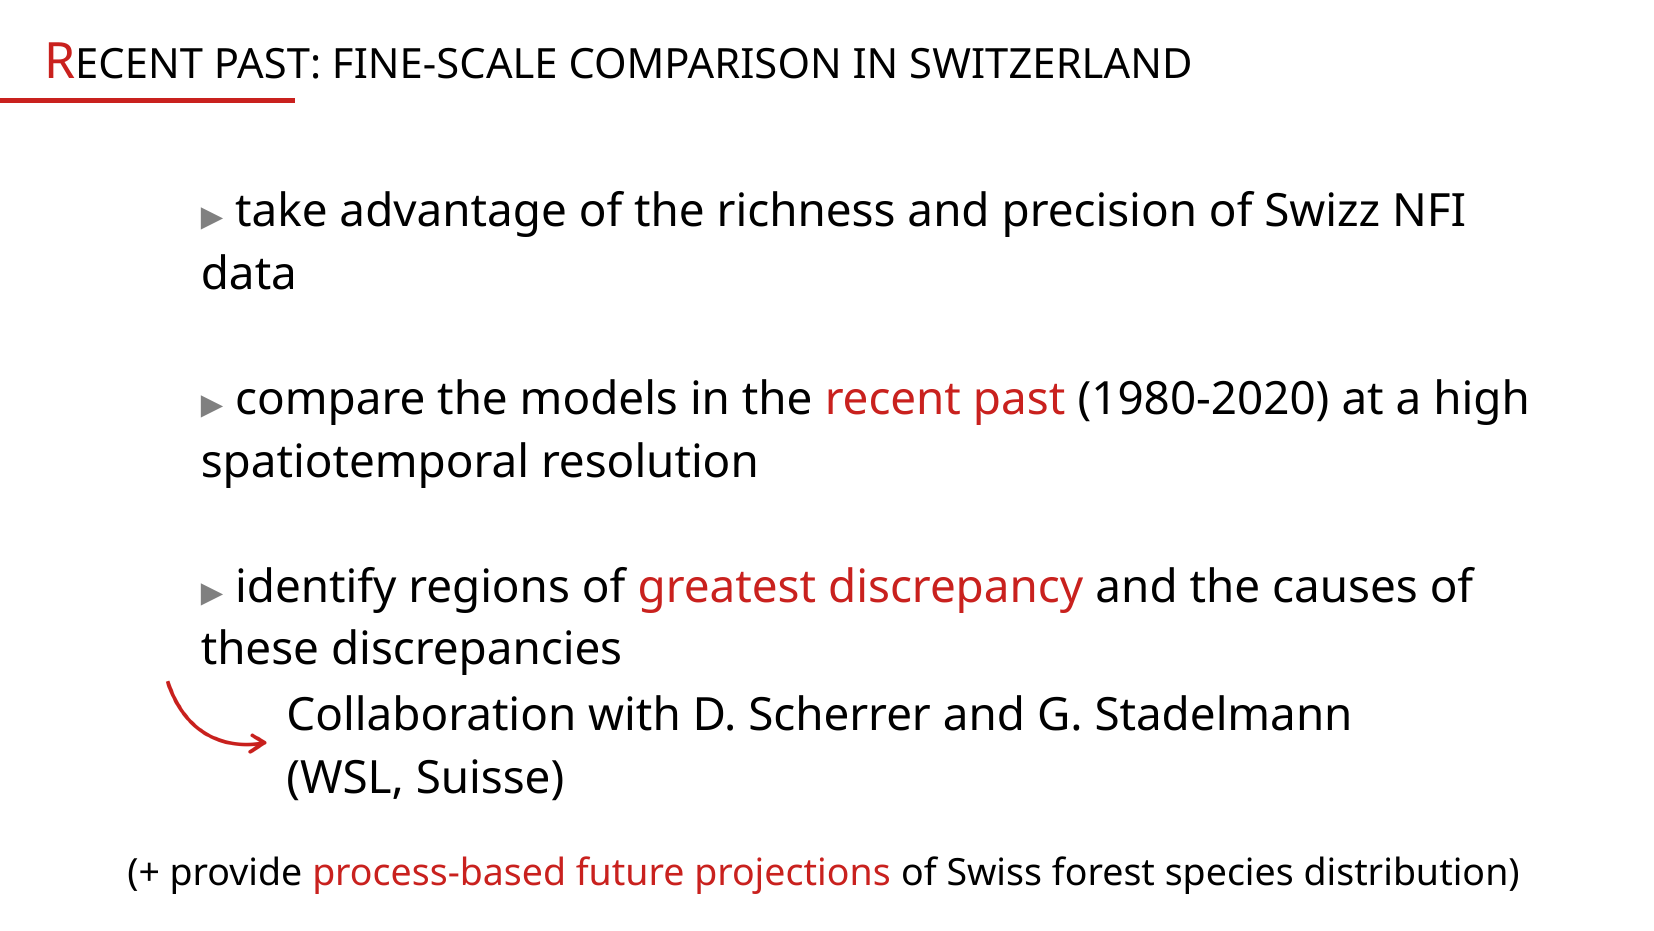

RECENT PAST: FINE-SCALE COMPARISON IN SWITZERLAND
▶ take advantage of the richness and precision of Swizz NFI data
▶ compare the models in the recent past (1980-2020) at a high spatiotemporal resolution
▶ identify regions of greatest discrepancy and the causes of these discrepancies
Collaboration with D. Scherrer and G. Stadelmann (WSL, Suisse)
(+ provide process-based future projections of Swiss forest species distribution)